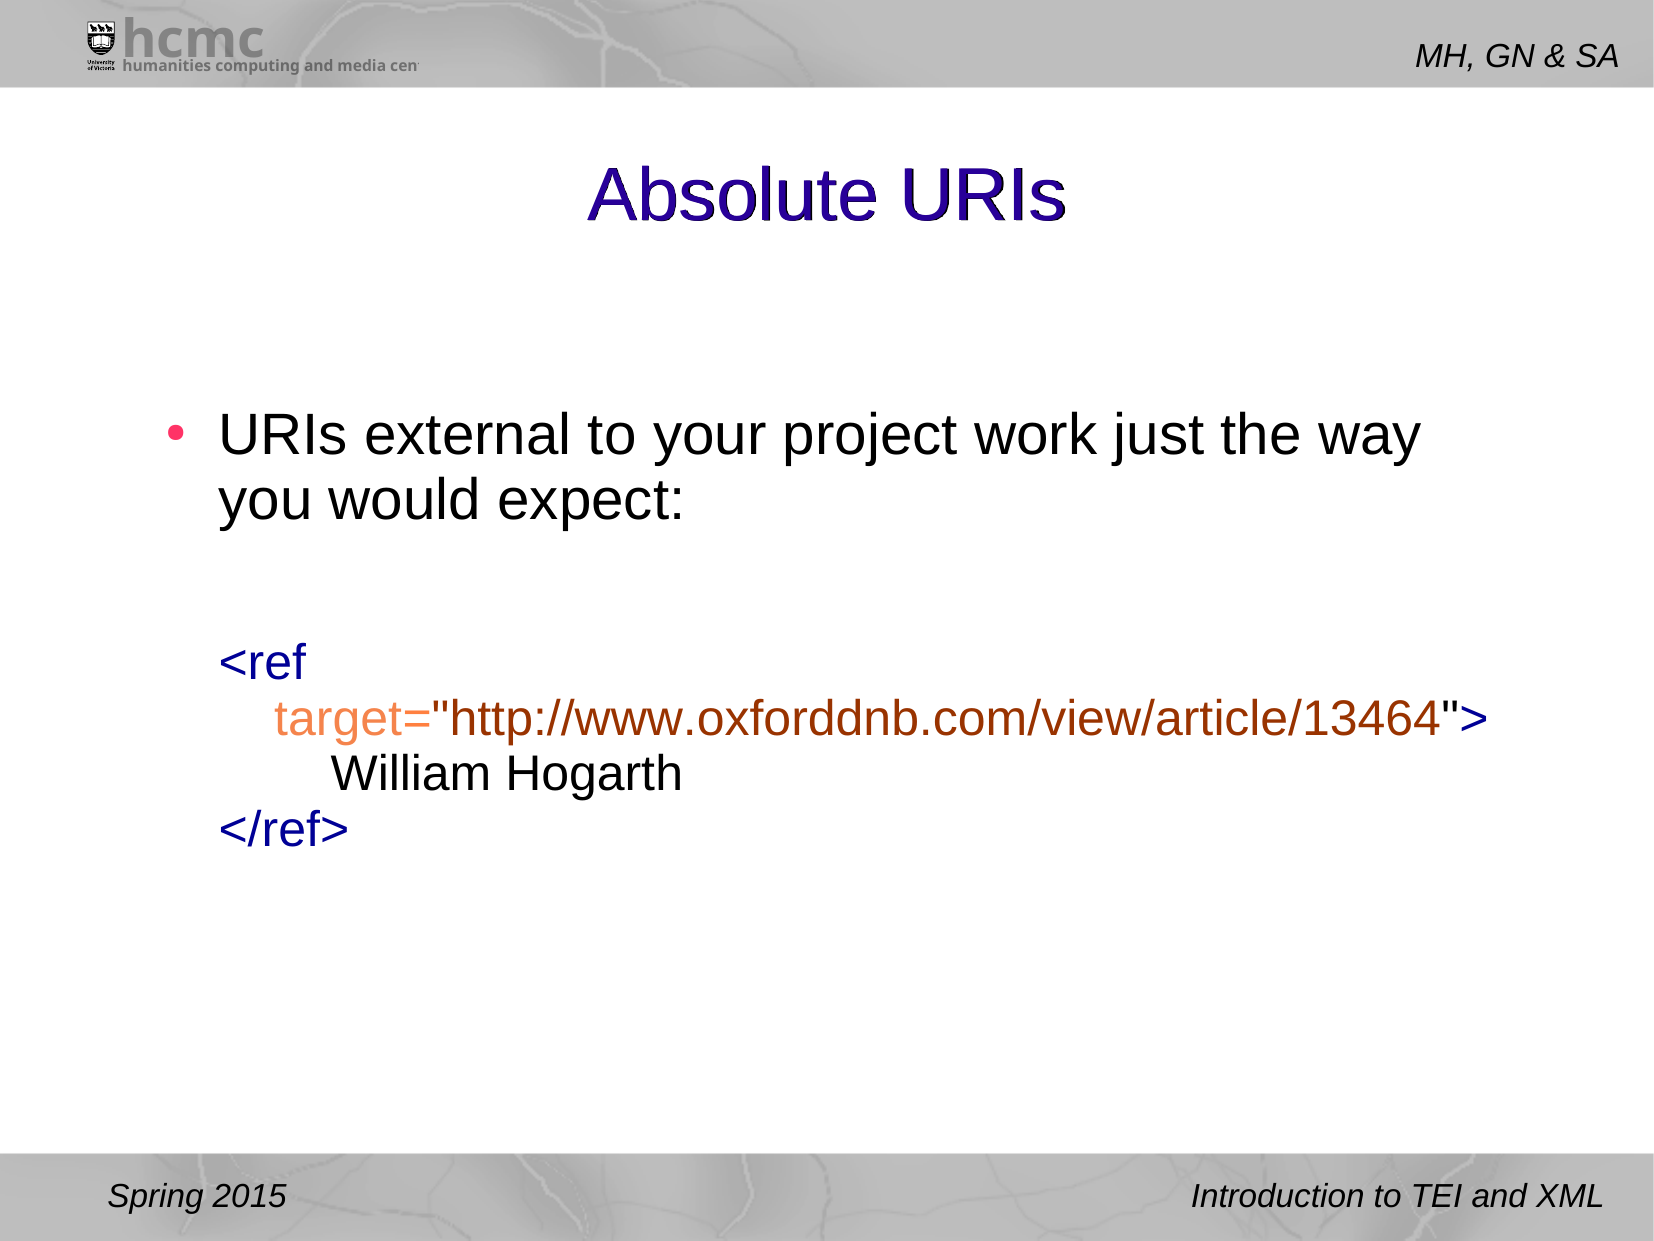

# Absolute URIs
URIs external to your project work just the way you would expect:
<ref
 target="http://www.oxforddnb.com/view/article/13464">
 William Hogarth
</ref>